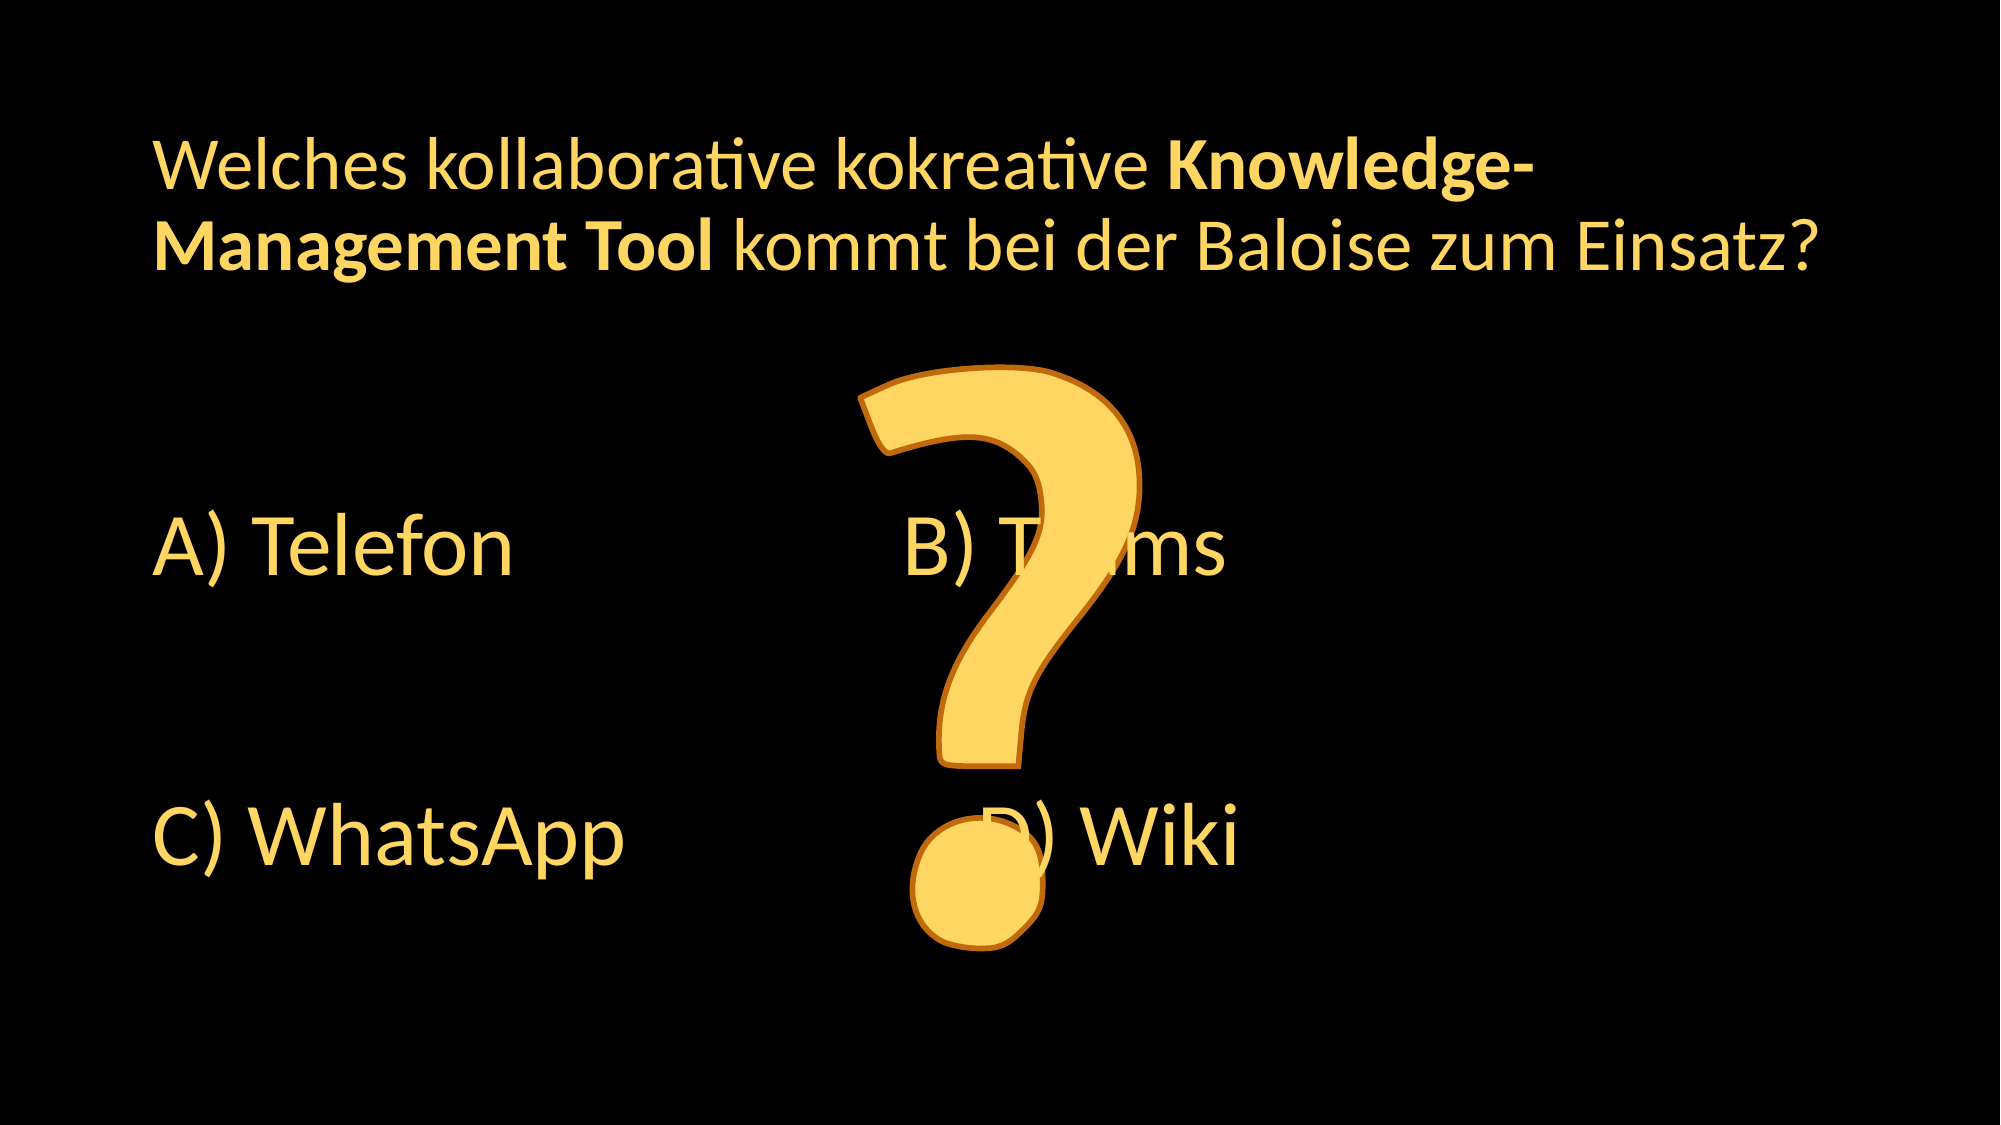

# Welches kollaborative kokreative Knowledge-Management Tool kommt bei der Baloise zum Einsatz?
A) Telefon						B) Teams
C) WhatsApp					D) Wiki